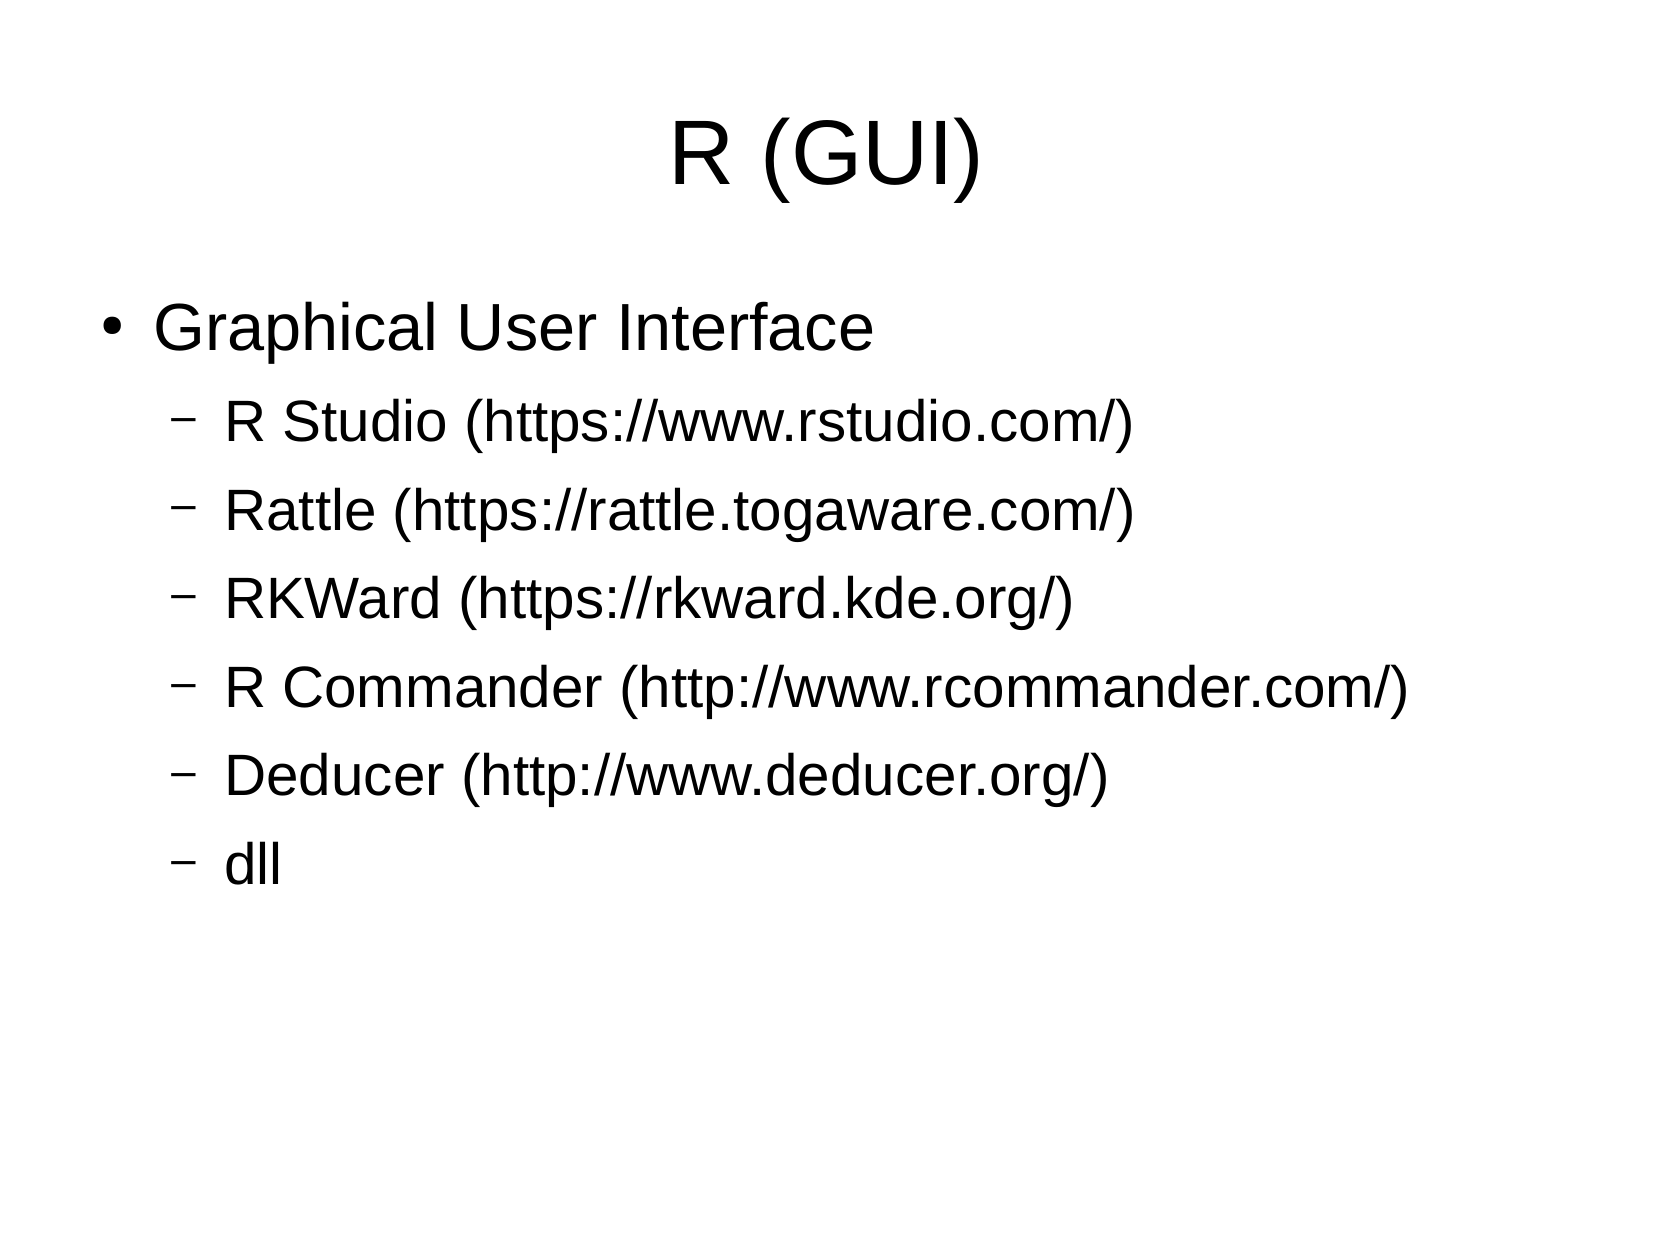

# R (GUI)
Graphical User Interface
R Studio (https://www.rstudio.com/)
Rattle (https://rattle.togaware.com/)
RKWard (https://rkward.kde.org/)
R Commander (http://www.rcommander.com/)
Deducer (http://www.deducer.org/)
dll